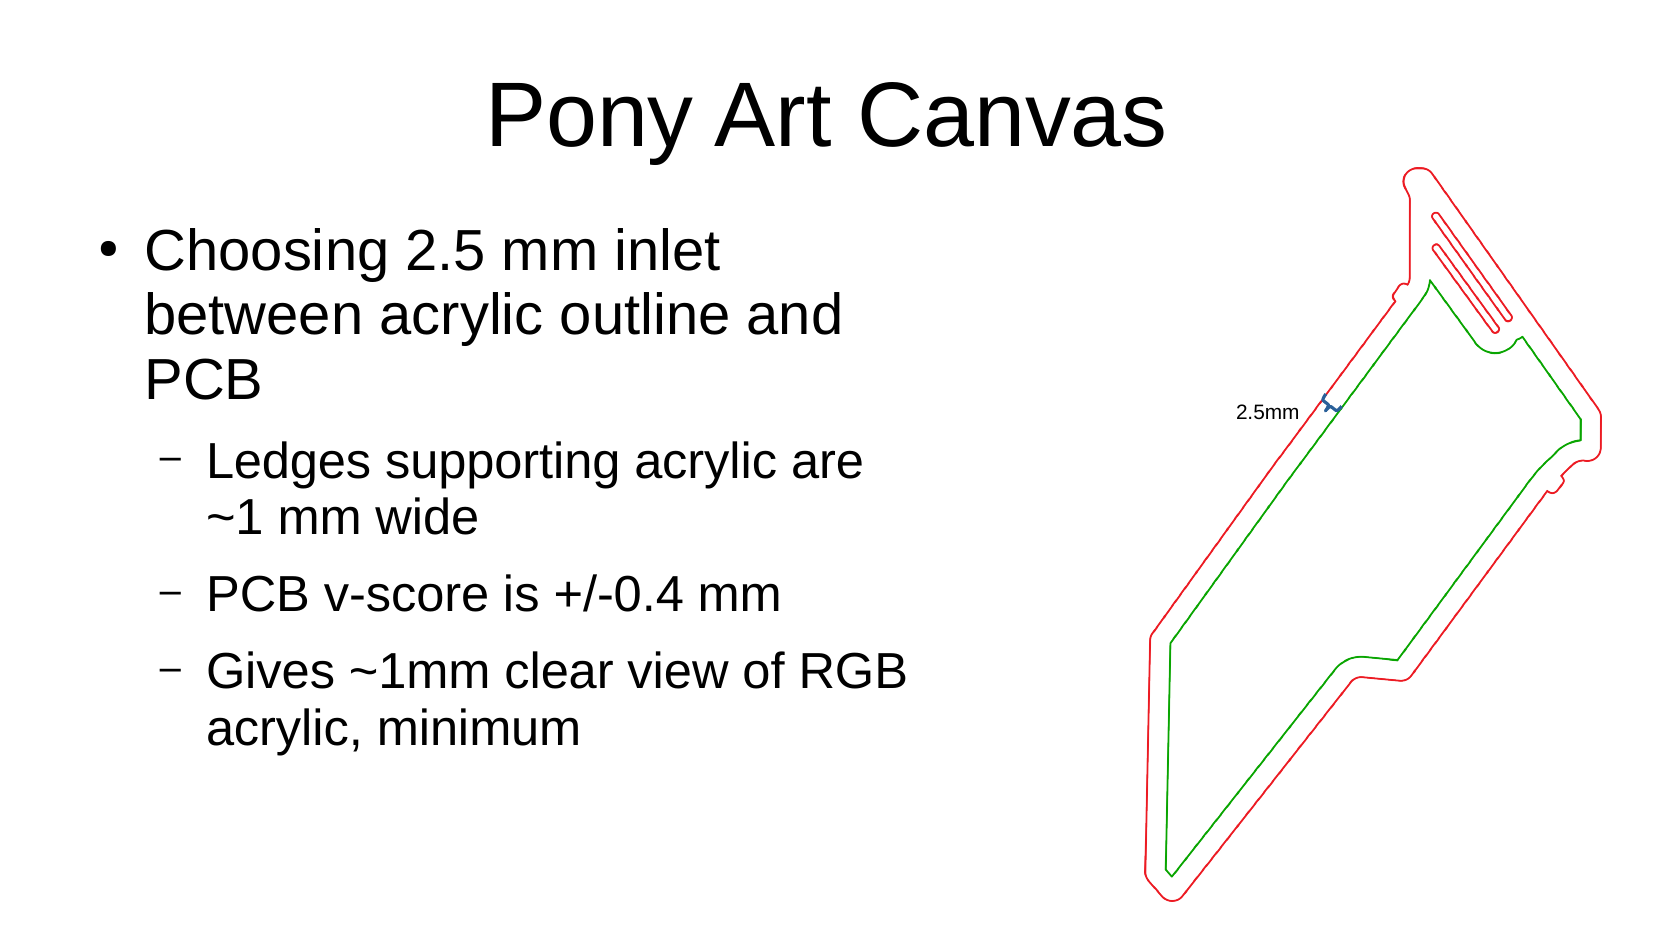

# Pony Art Canvas
Choosing 2.5 mm inlet between acrylic outline and PCB
Ledges supporting acrylic are ~1 mm wide
PCB v-score is +/-0.4 mm
Gives ~1mm clear view of RGB acrylic, minimum
2.5mm